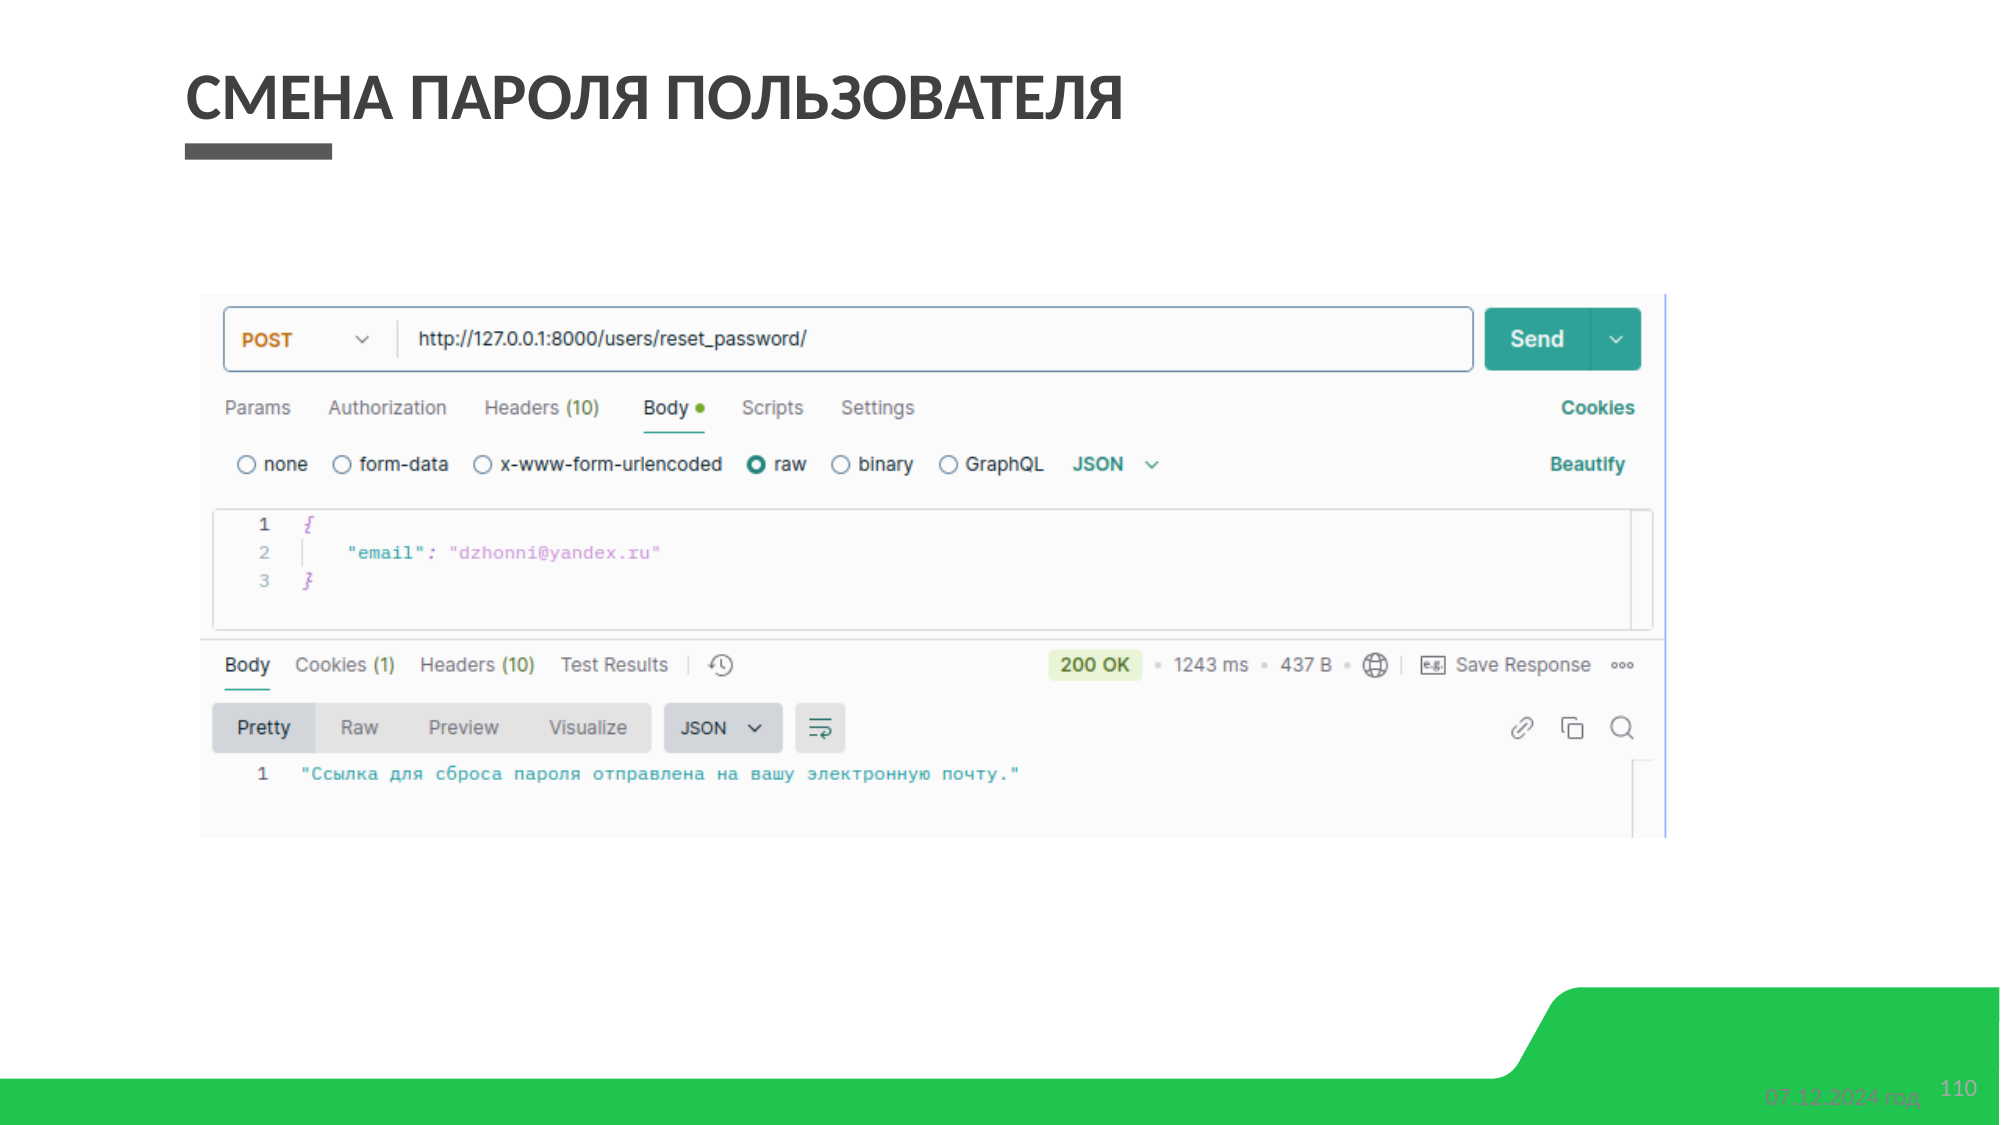

# Смена пароля пользователя
11
07.12.2024 год